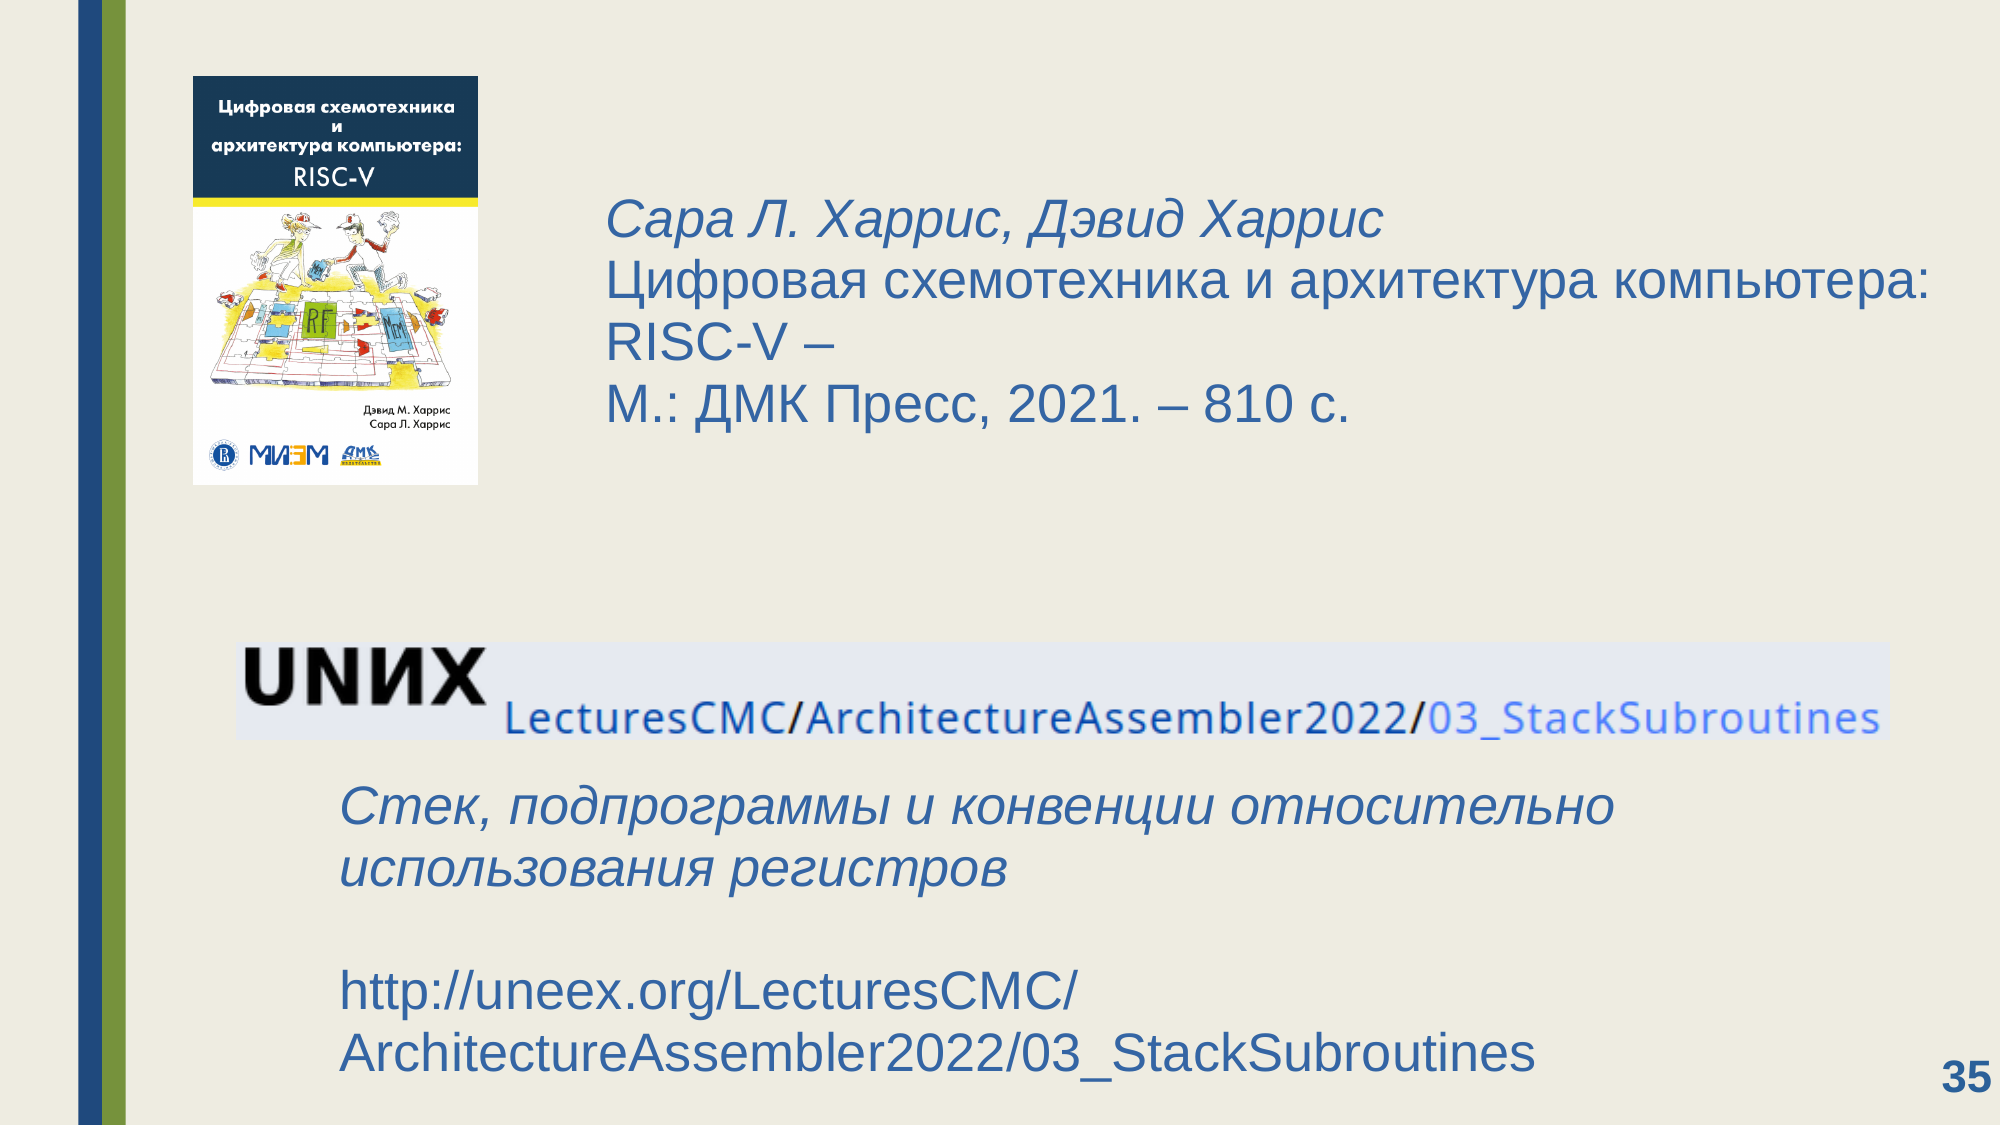

Сара Л. Харрис, Дэвид Харрис
Цифровая схемотехника и архитектура компьютера: RISC-V –
М.: ДМК Пресс, 2021. – 810 с.
Стек, подпрограммы и конвенции относительно использования регистров
http://uneex.org/LecturesCMC/ArchitectureAssembler2022/03_StackSubroutines